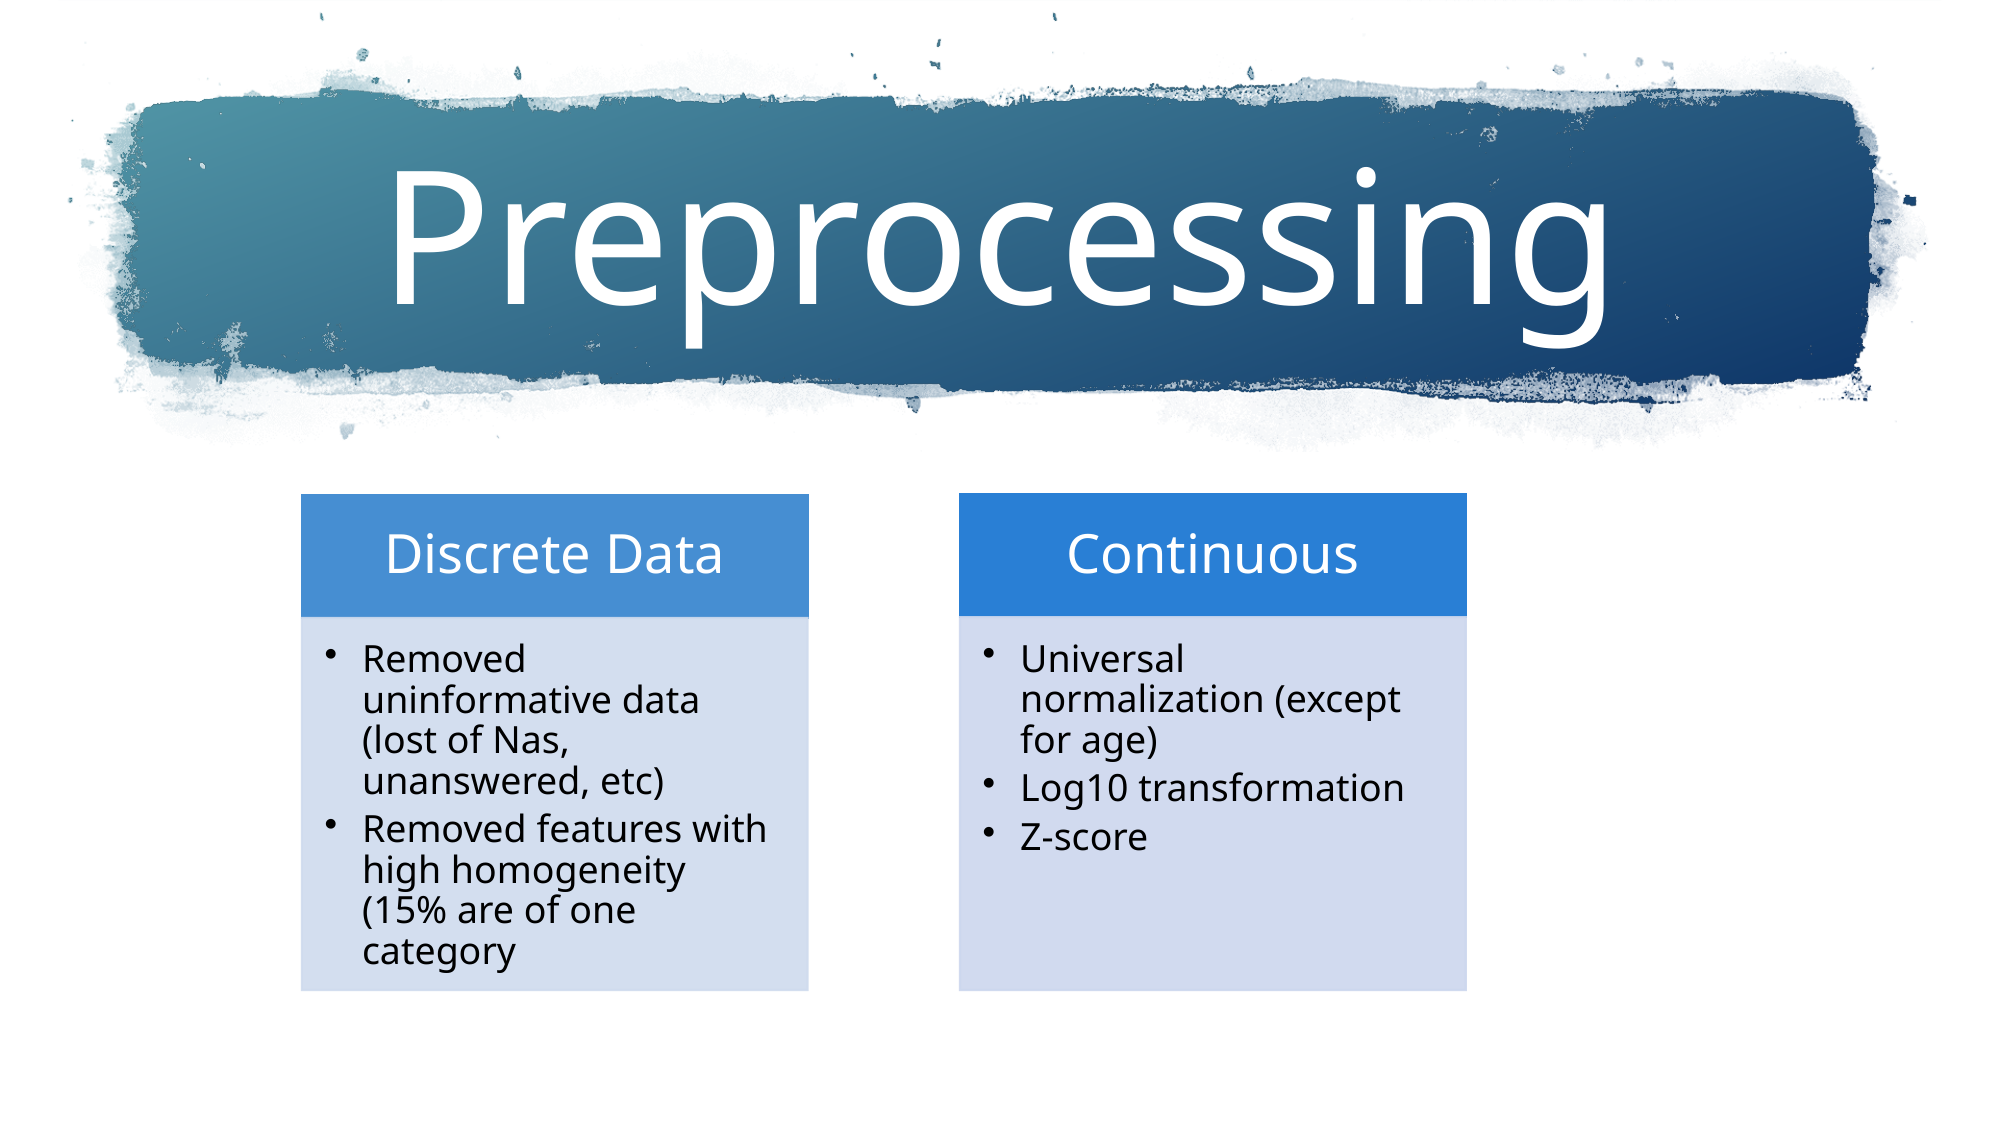

# Preprocessing
Continuous
Discrete Data
Universal normalization (except for age)
Log10 transformation
Z-score
Removed uninformative data (lost of Nas, unanswered, etc)
Removed features with high homogeneity (15% are of one category